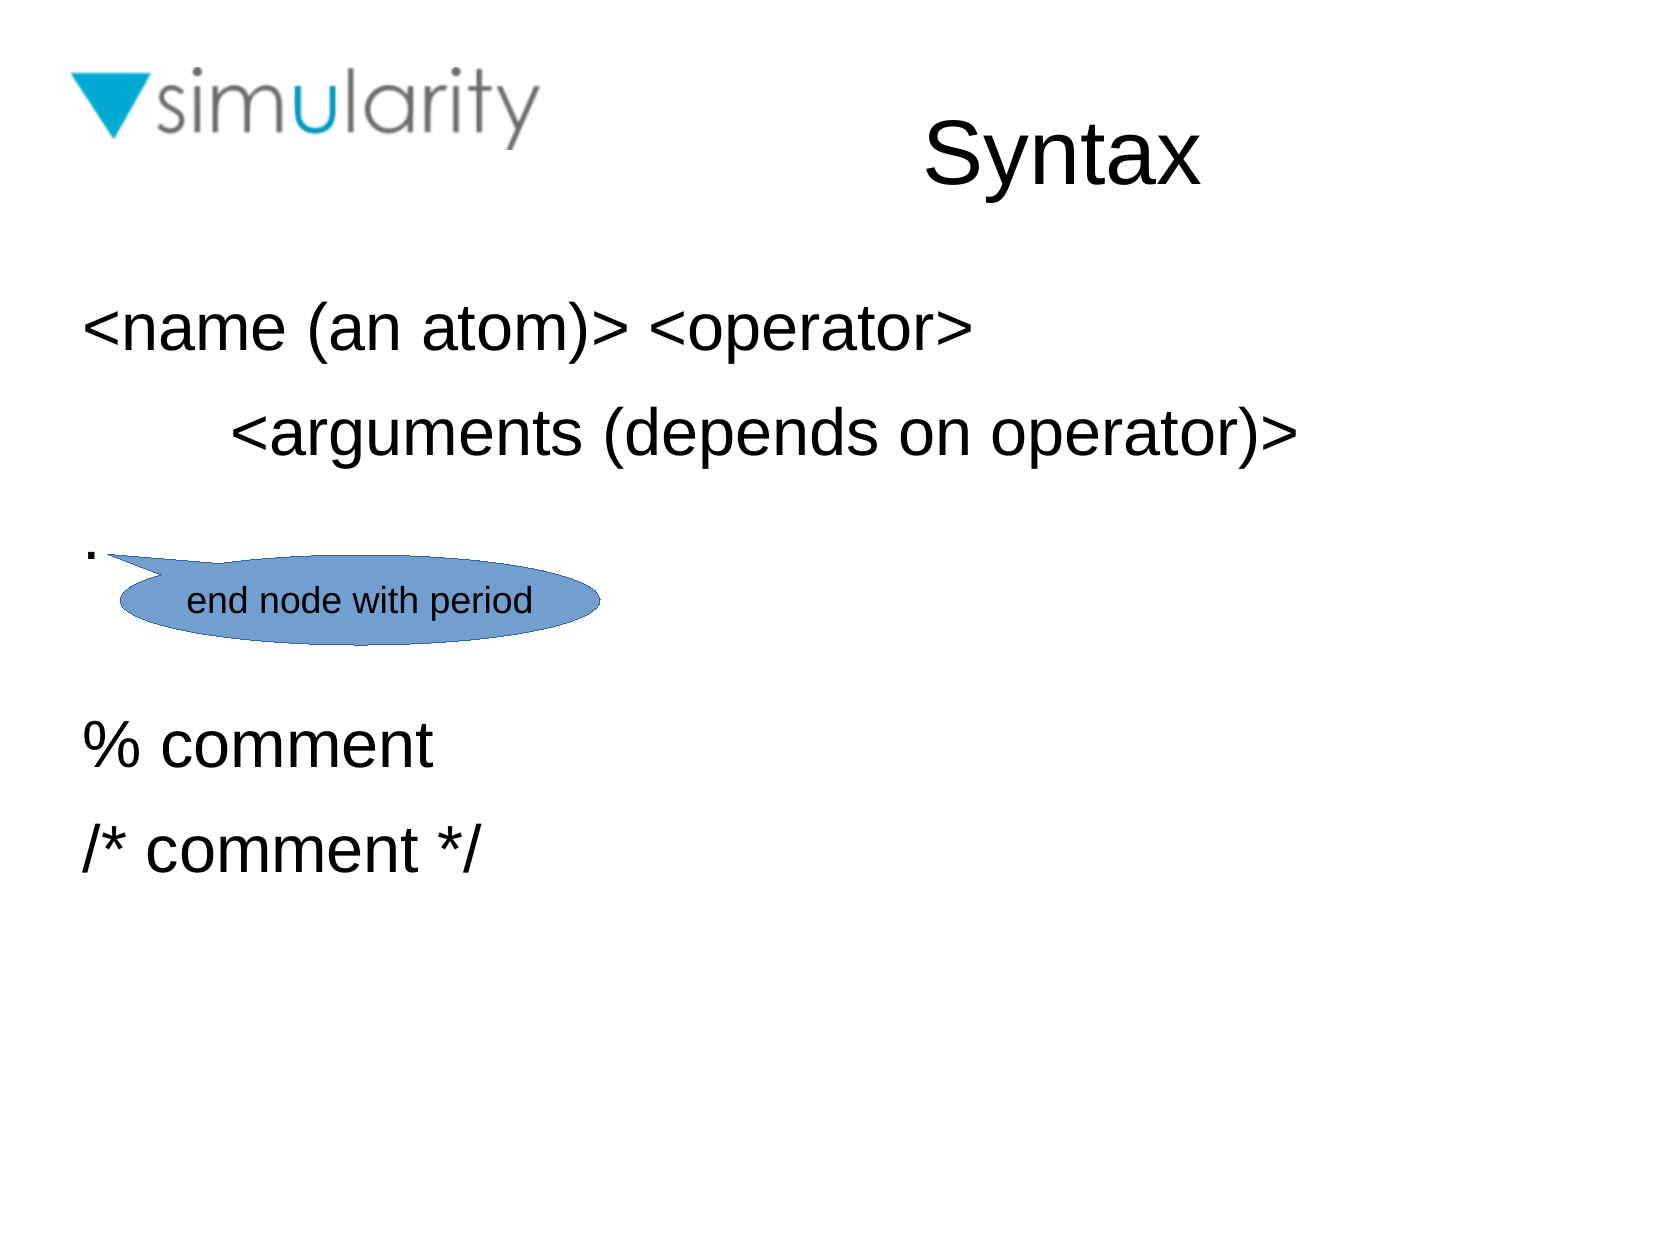

# Syntax
<name (an atom)> <operator>
 <arguments (depends on operator)>
.
% comment
/* comment */
end node with period